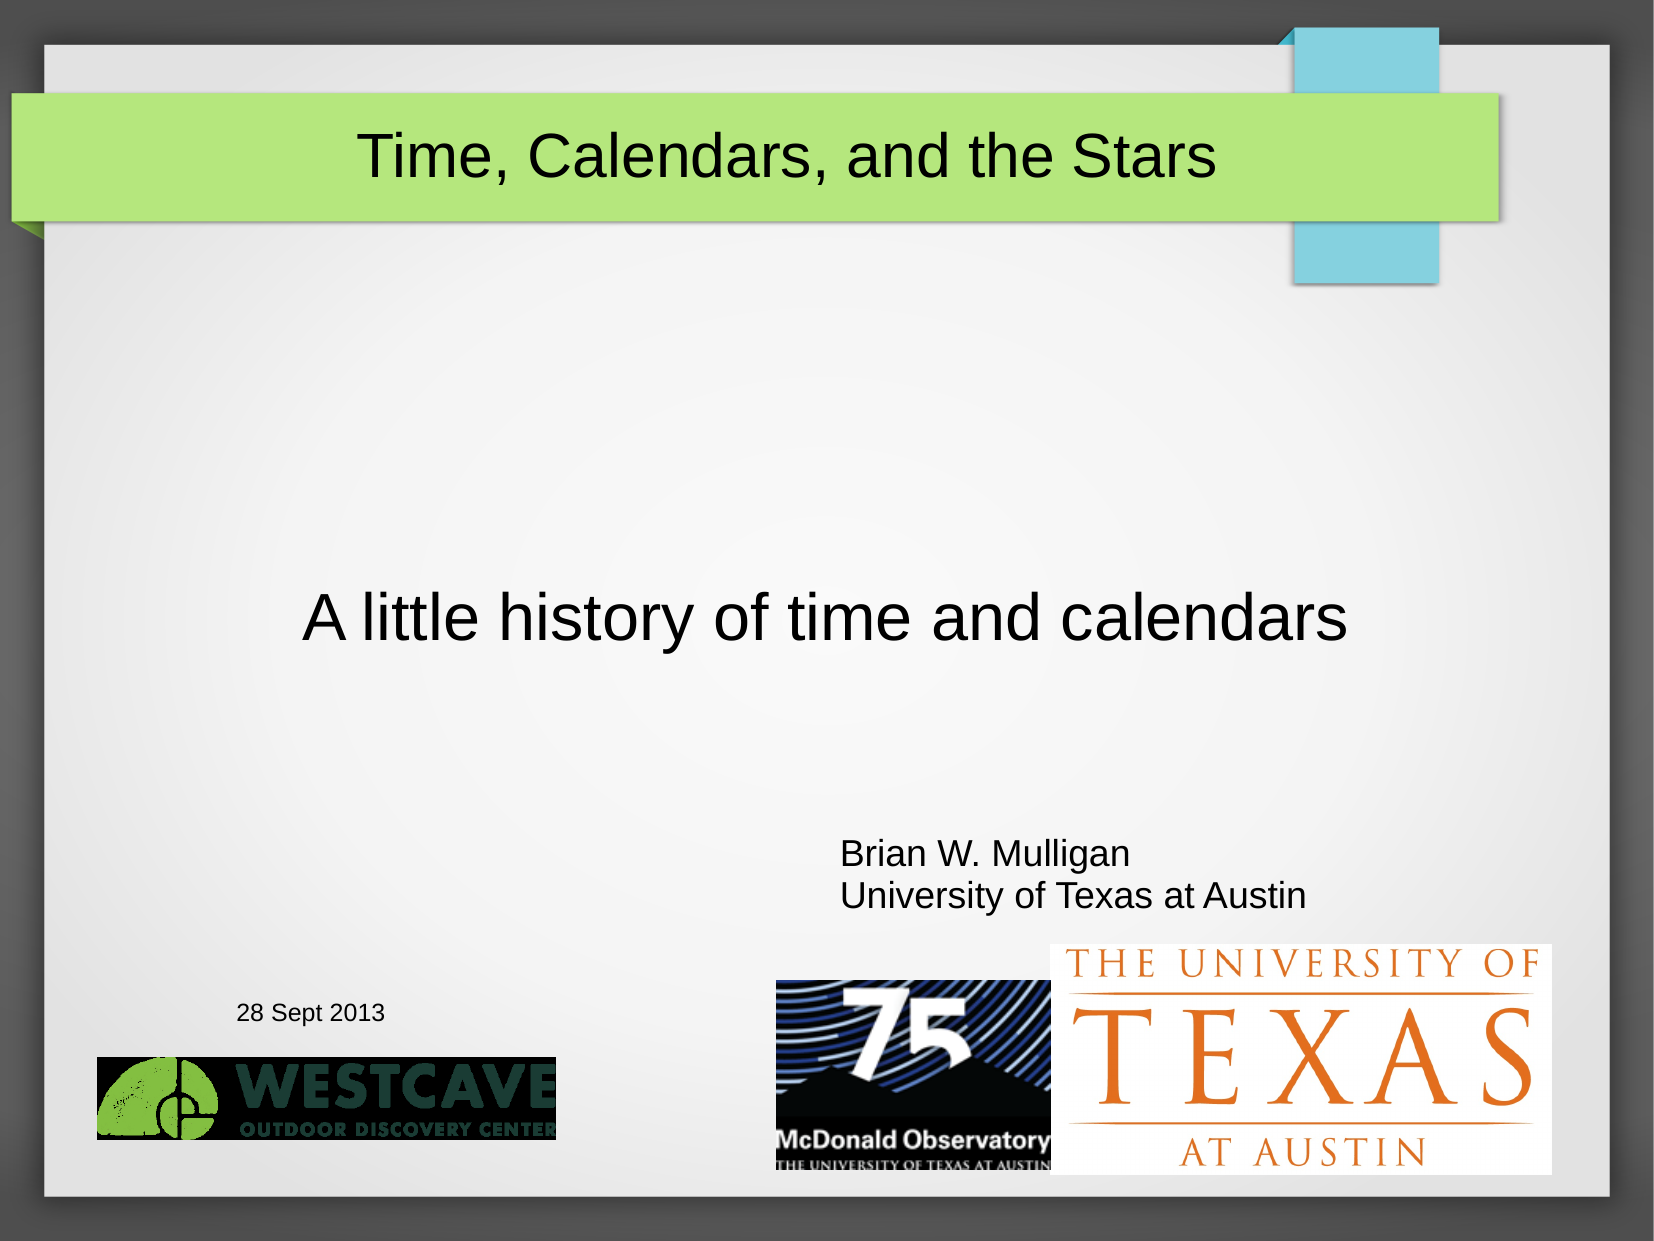

# Time, Calendars, and the Stars
A little history of time and calendars
Brian W. Mulligan
University of Texas at Austin
28 Sept 2013